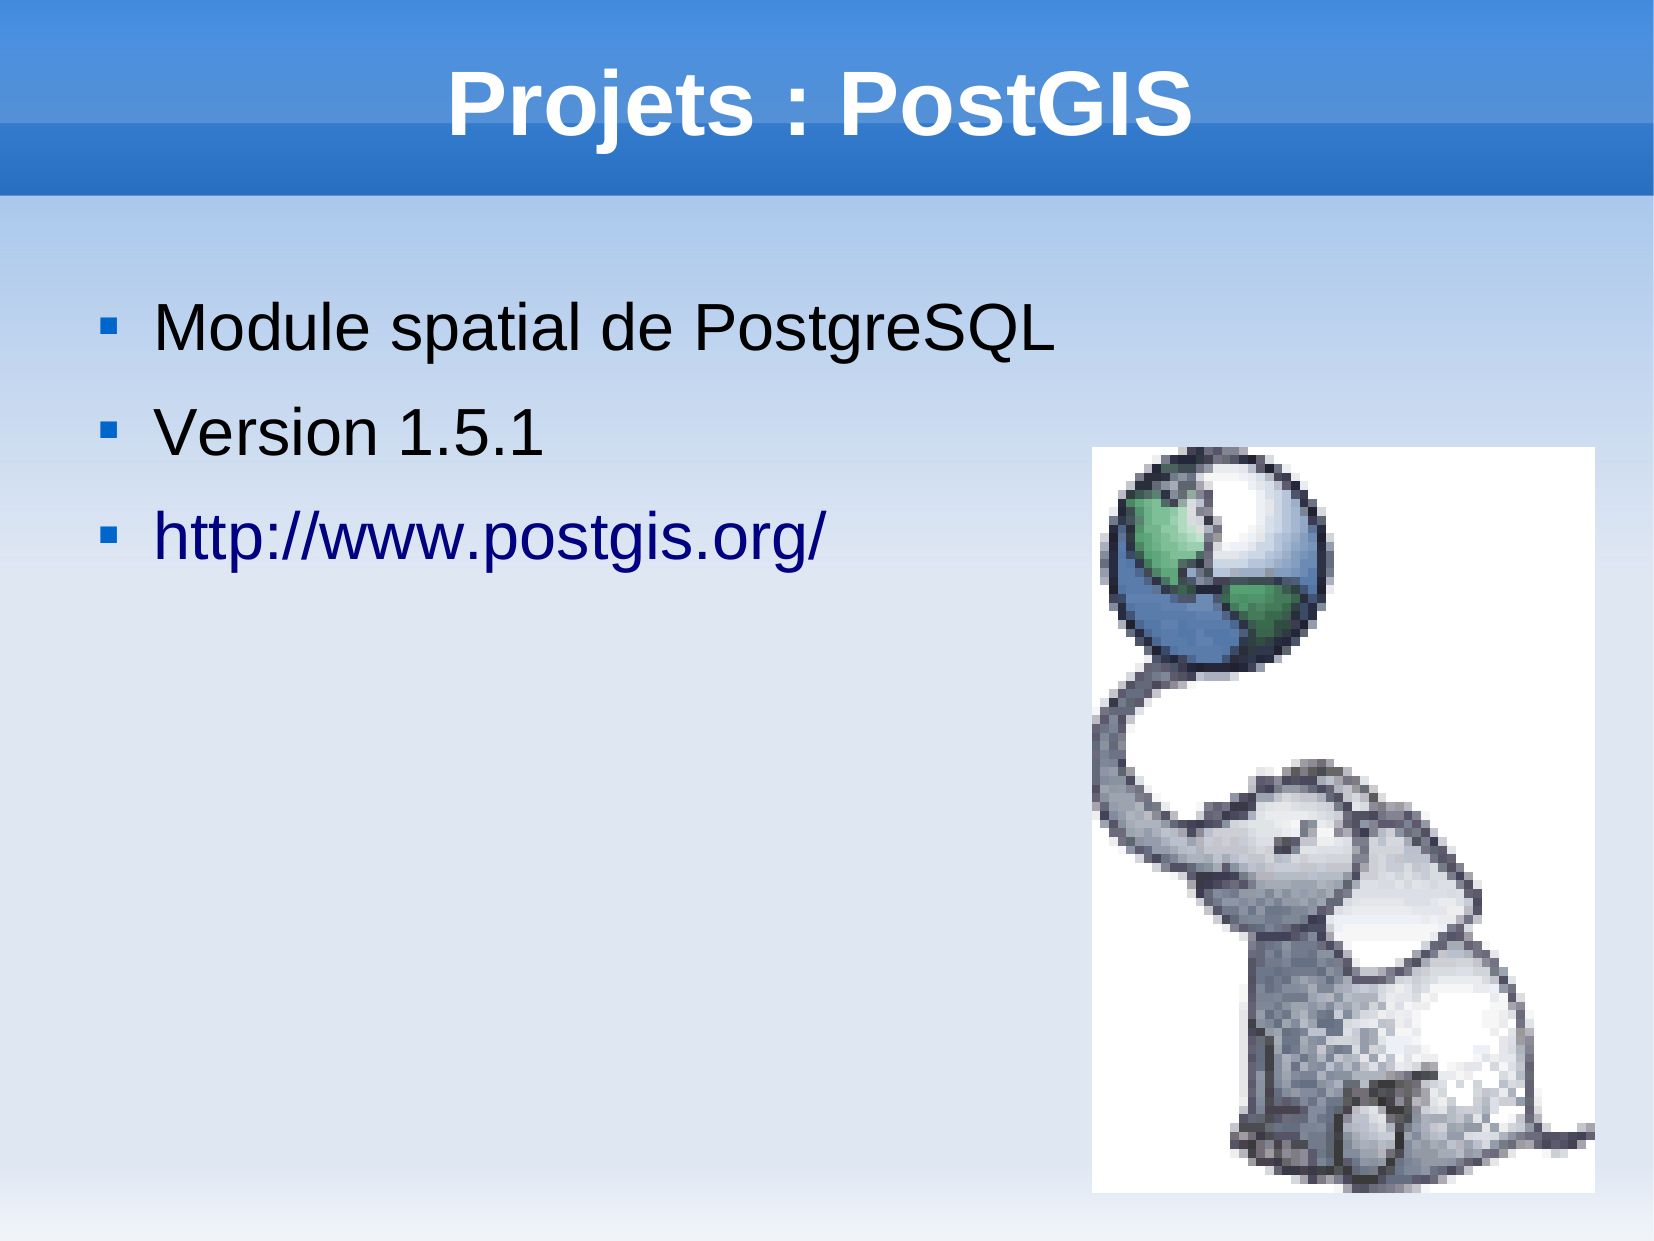

# Projets : PostGIS
Module spatial de PostgreSQL
Version 1.5.1
http://www.postgis.org/
52